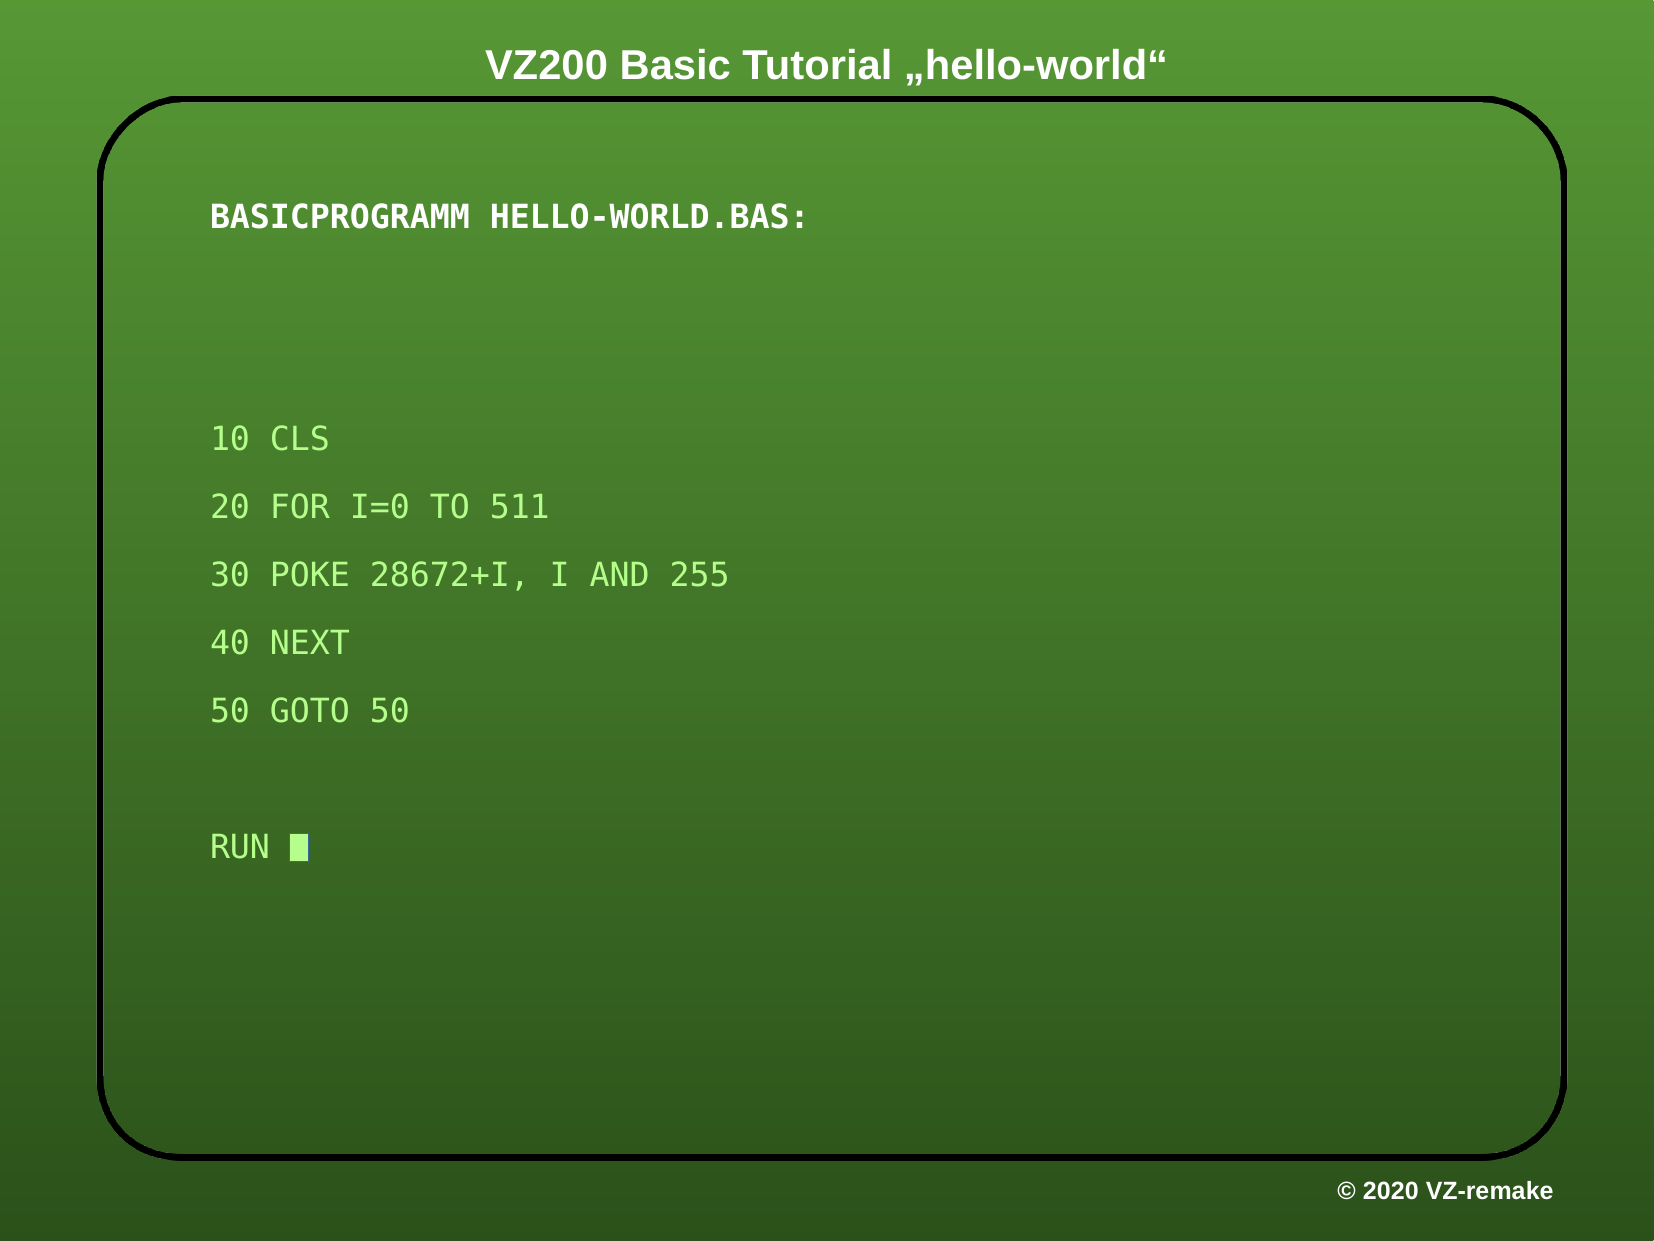

VZ200 Basic Tutorial „hello-world“
# BASICPROGRAMM HELLO-WORLD.BAS:
 10 CLS
 20 FOR I=0 TO 511
 30 POKE 28672+I, I AND 255
 40 NEXT
 50 GOTO 50
 RUN